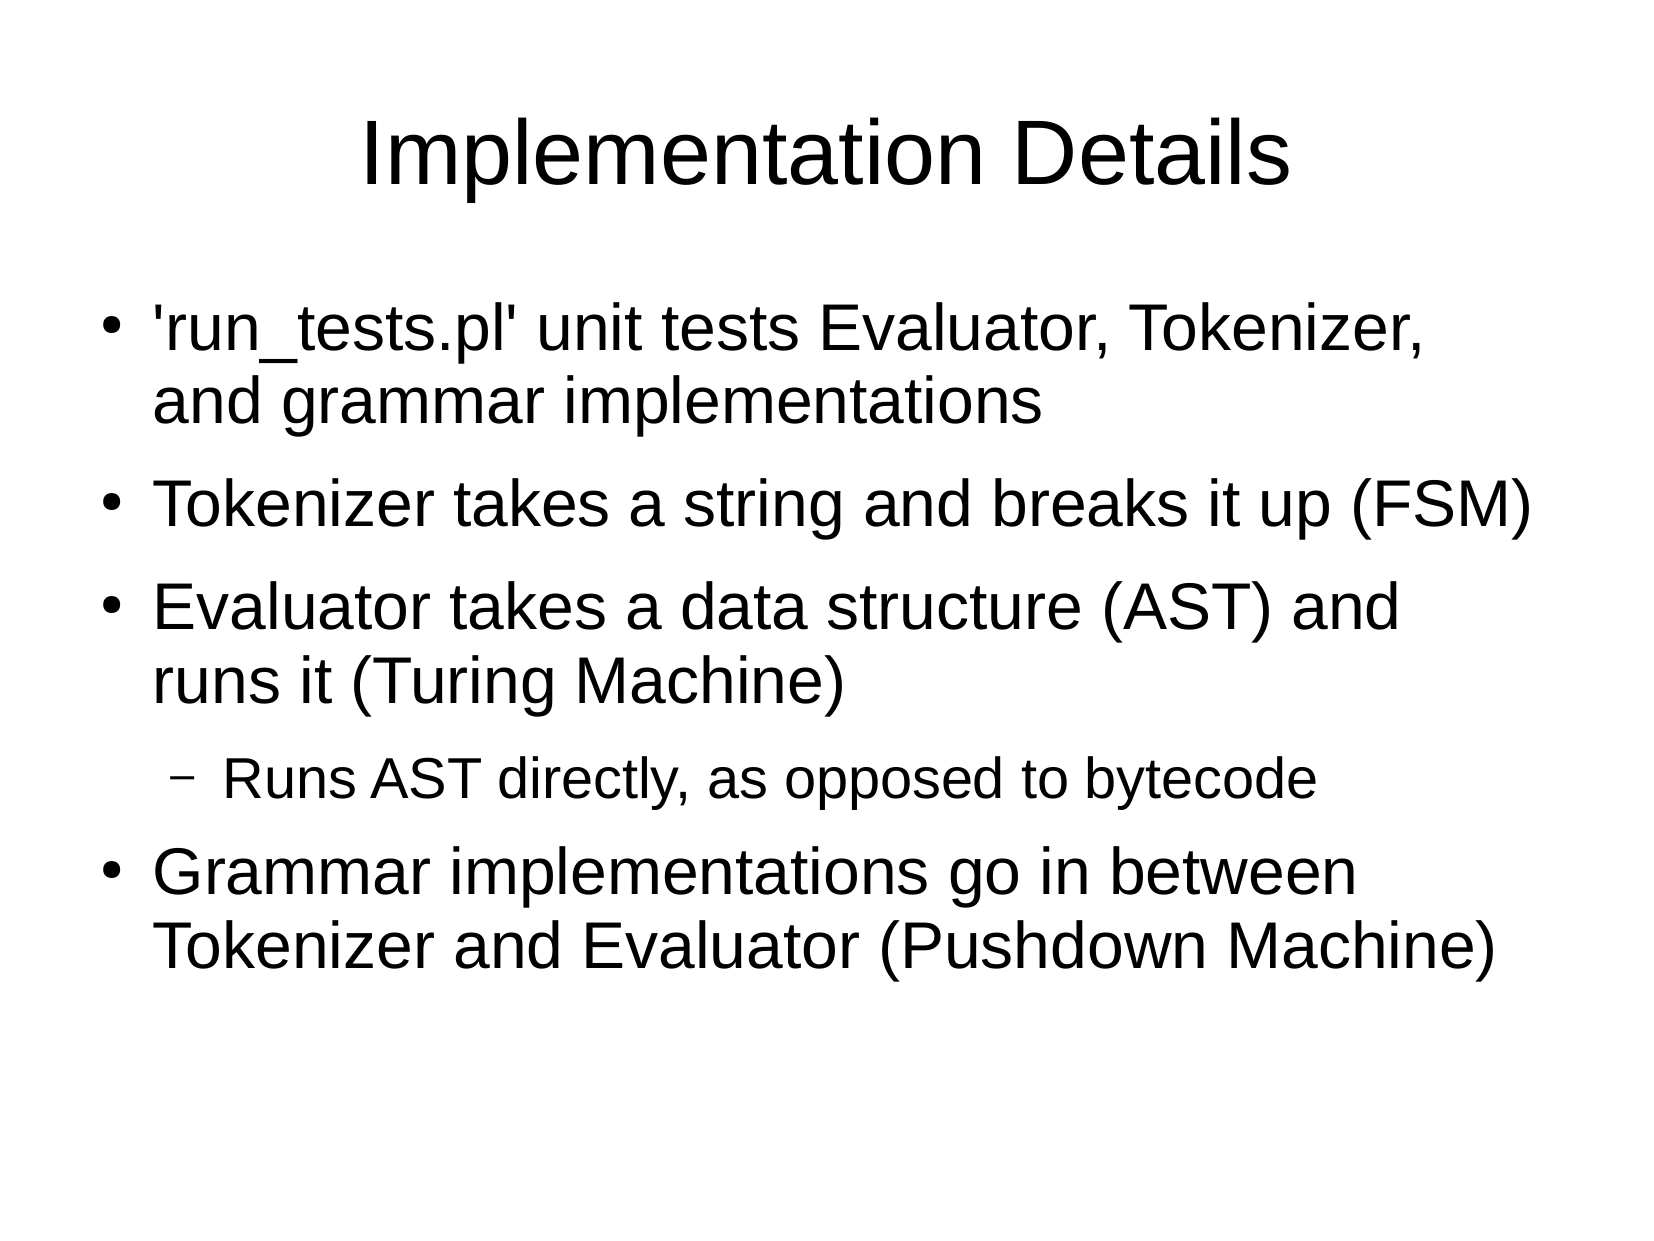

# Implementation Details
'run_tests.pl' unit tests Evaluator, Tokenizer, and grammar implementations
Tokenizer takes a string and breaks it up (FSM)
Evaluator takes a data structure (AST) and runs it (Turing Machine)
Runs AST directly, as opposed to bytecode
Grammar implementations go in between Tokenizer and Evaluator (Pushdown Machine)